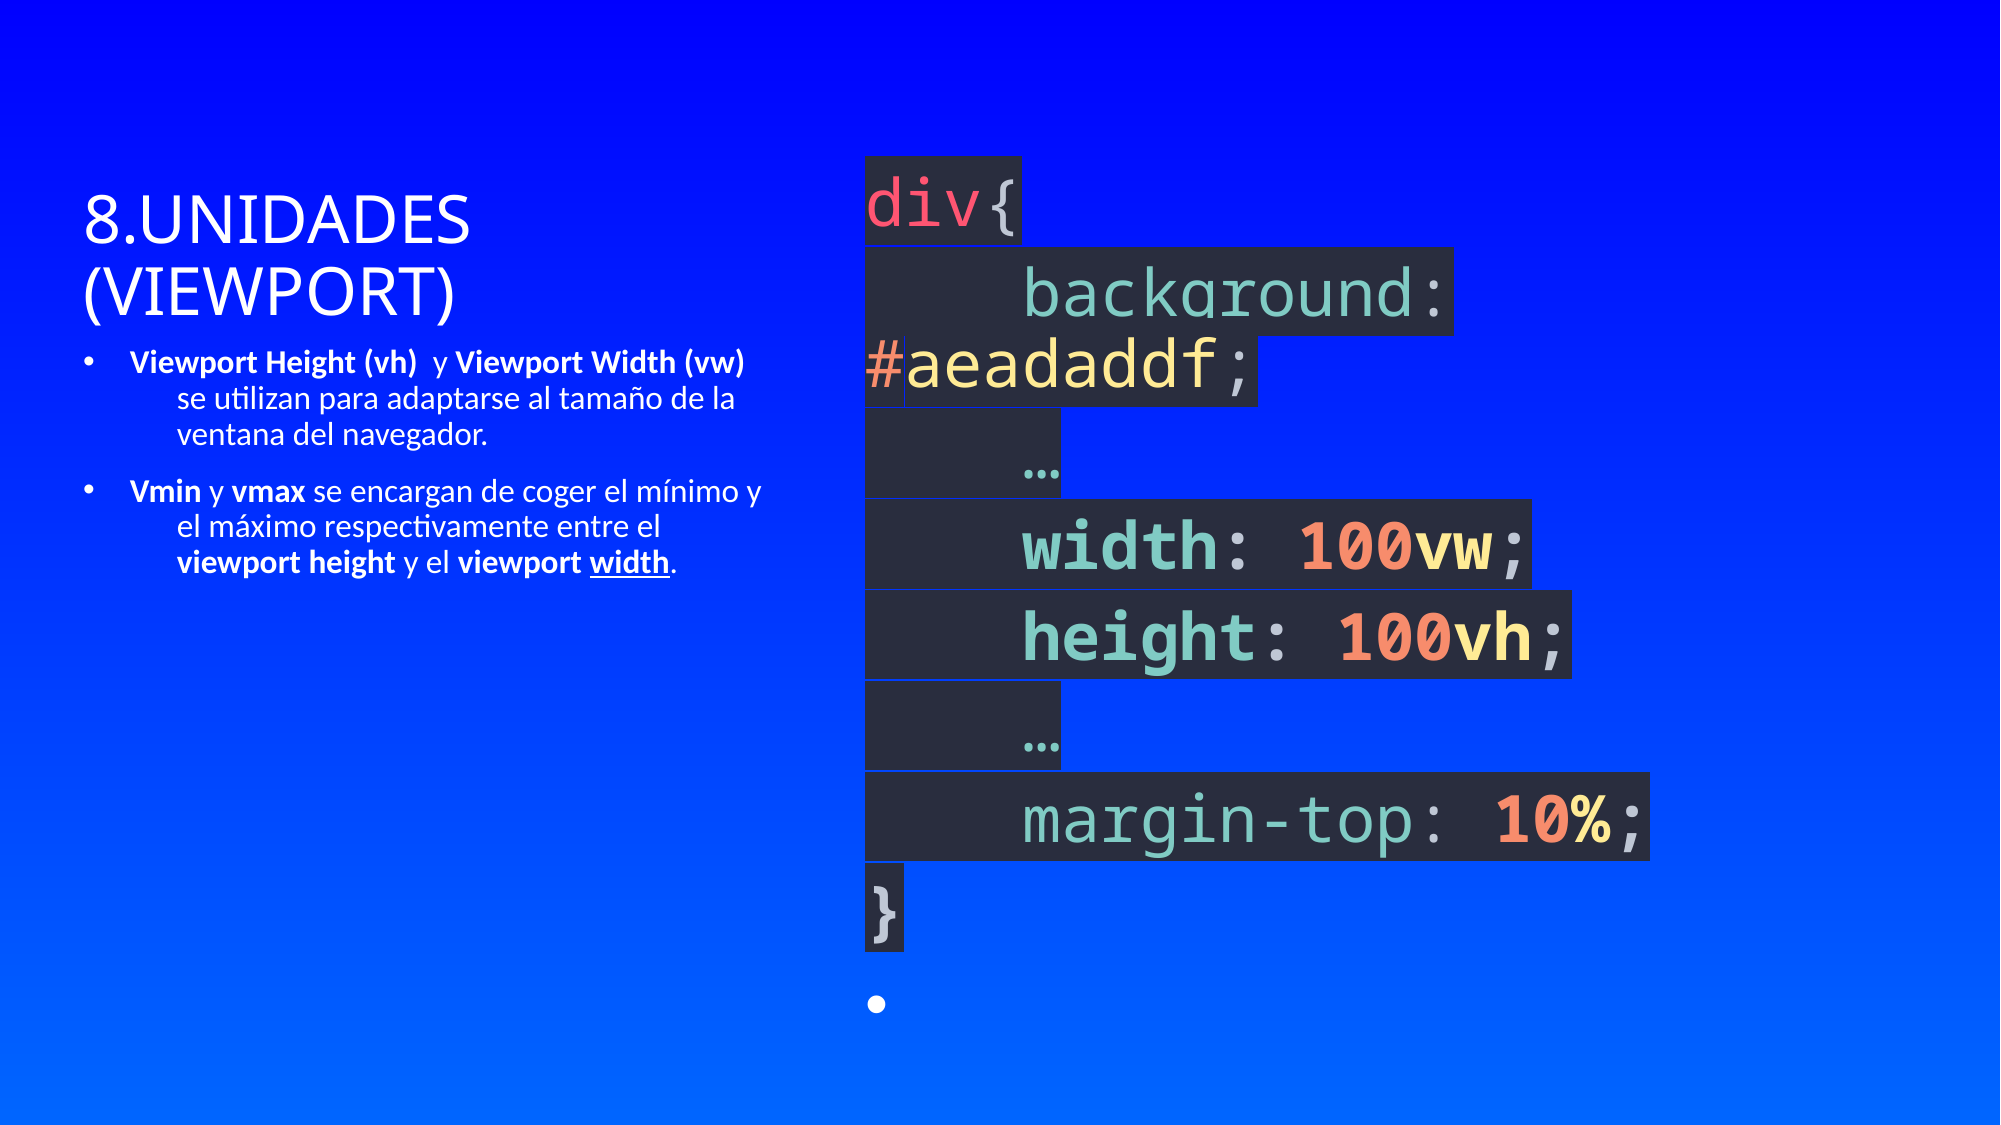

# 8.UNIDADES (VIEWPORT)
div{
    background: #aeadaddf;
    …
    width: 100vw;
    height: 100vh;
   …
    margin-top: 10%;
}
Viewport Height (vh) y Viewport Width (vw) se utilizan para adaptarse al tamaño de la ventana del navegador.
Vmin y vmax se encargan de coger el mínimo y el máximo respectivamente entre el viewport height y el viewport width.